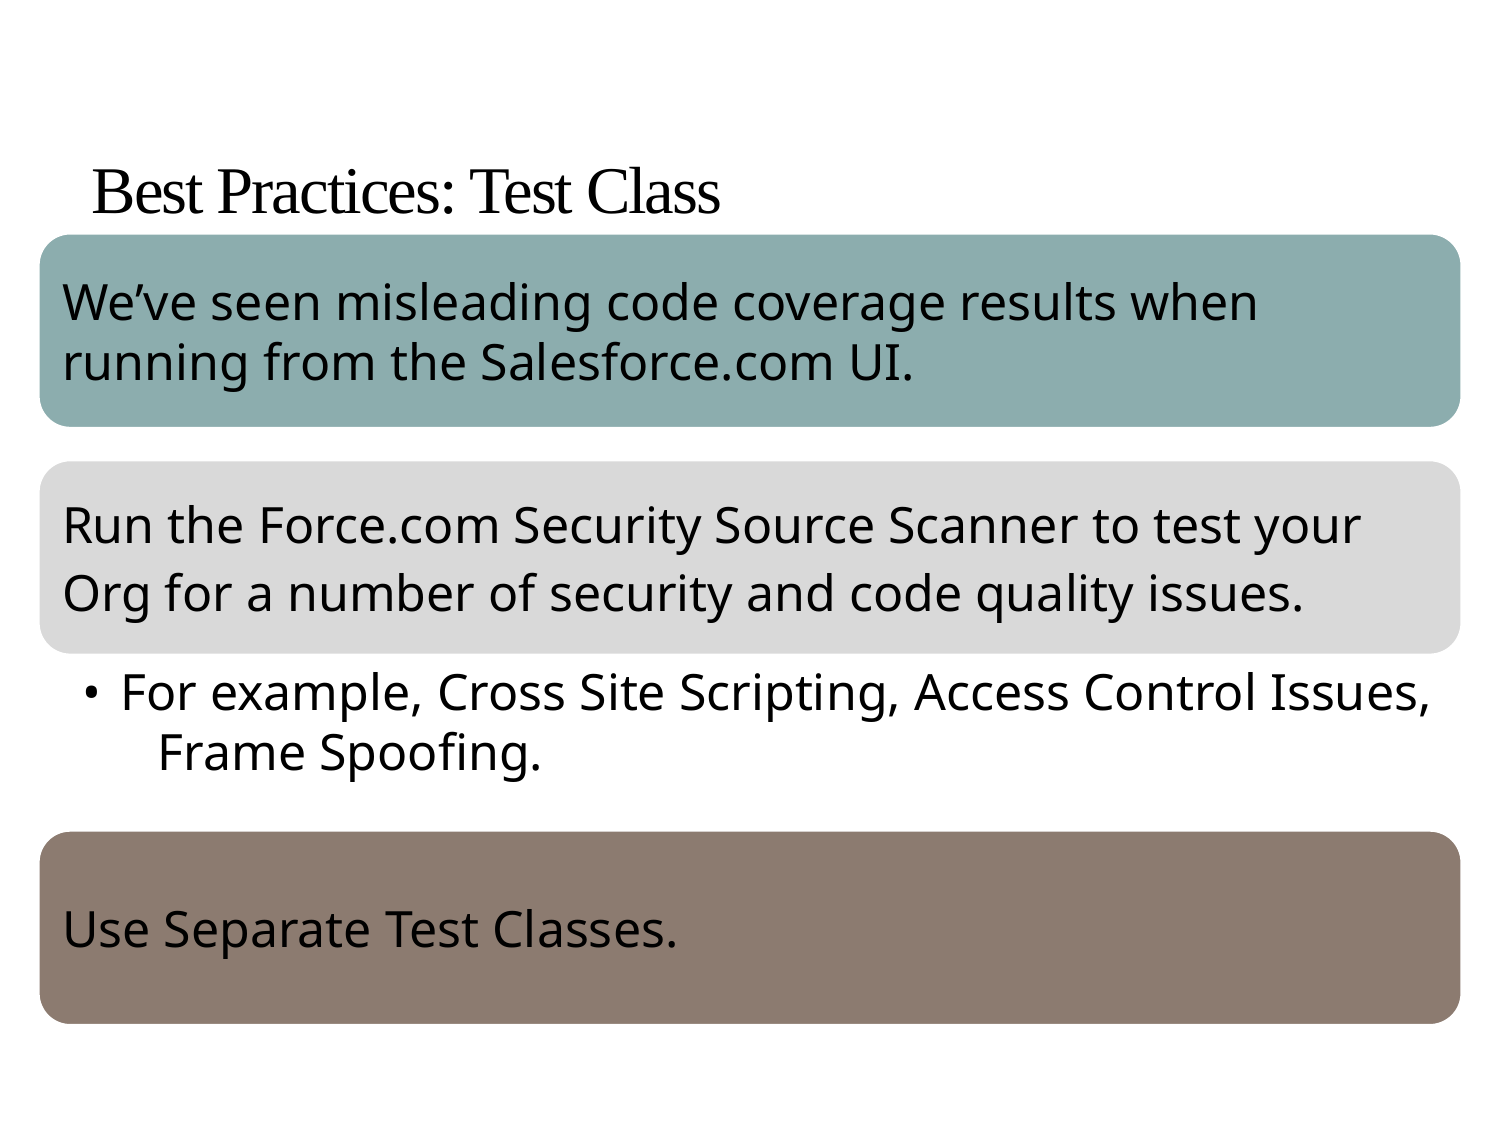

# Best Practices: Test Class
We’ve seen misleading code coverage results when running from the Salesforce.com UI.
Run the Force.com Security Source Scanner to test your Org for a number of security and code quality issues.
For example, Cross Site Scripting, Access Control Issues, Frame Spoofing.
Use Separate Test Classes.